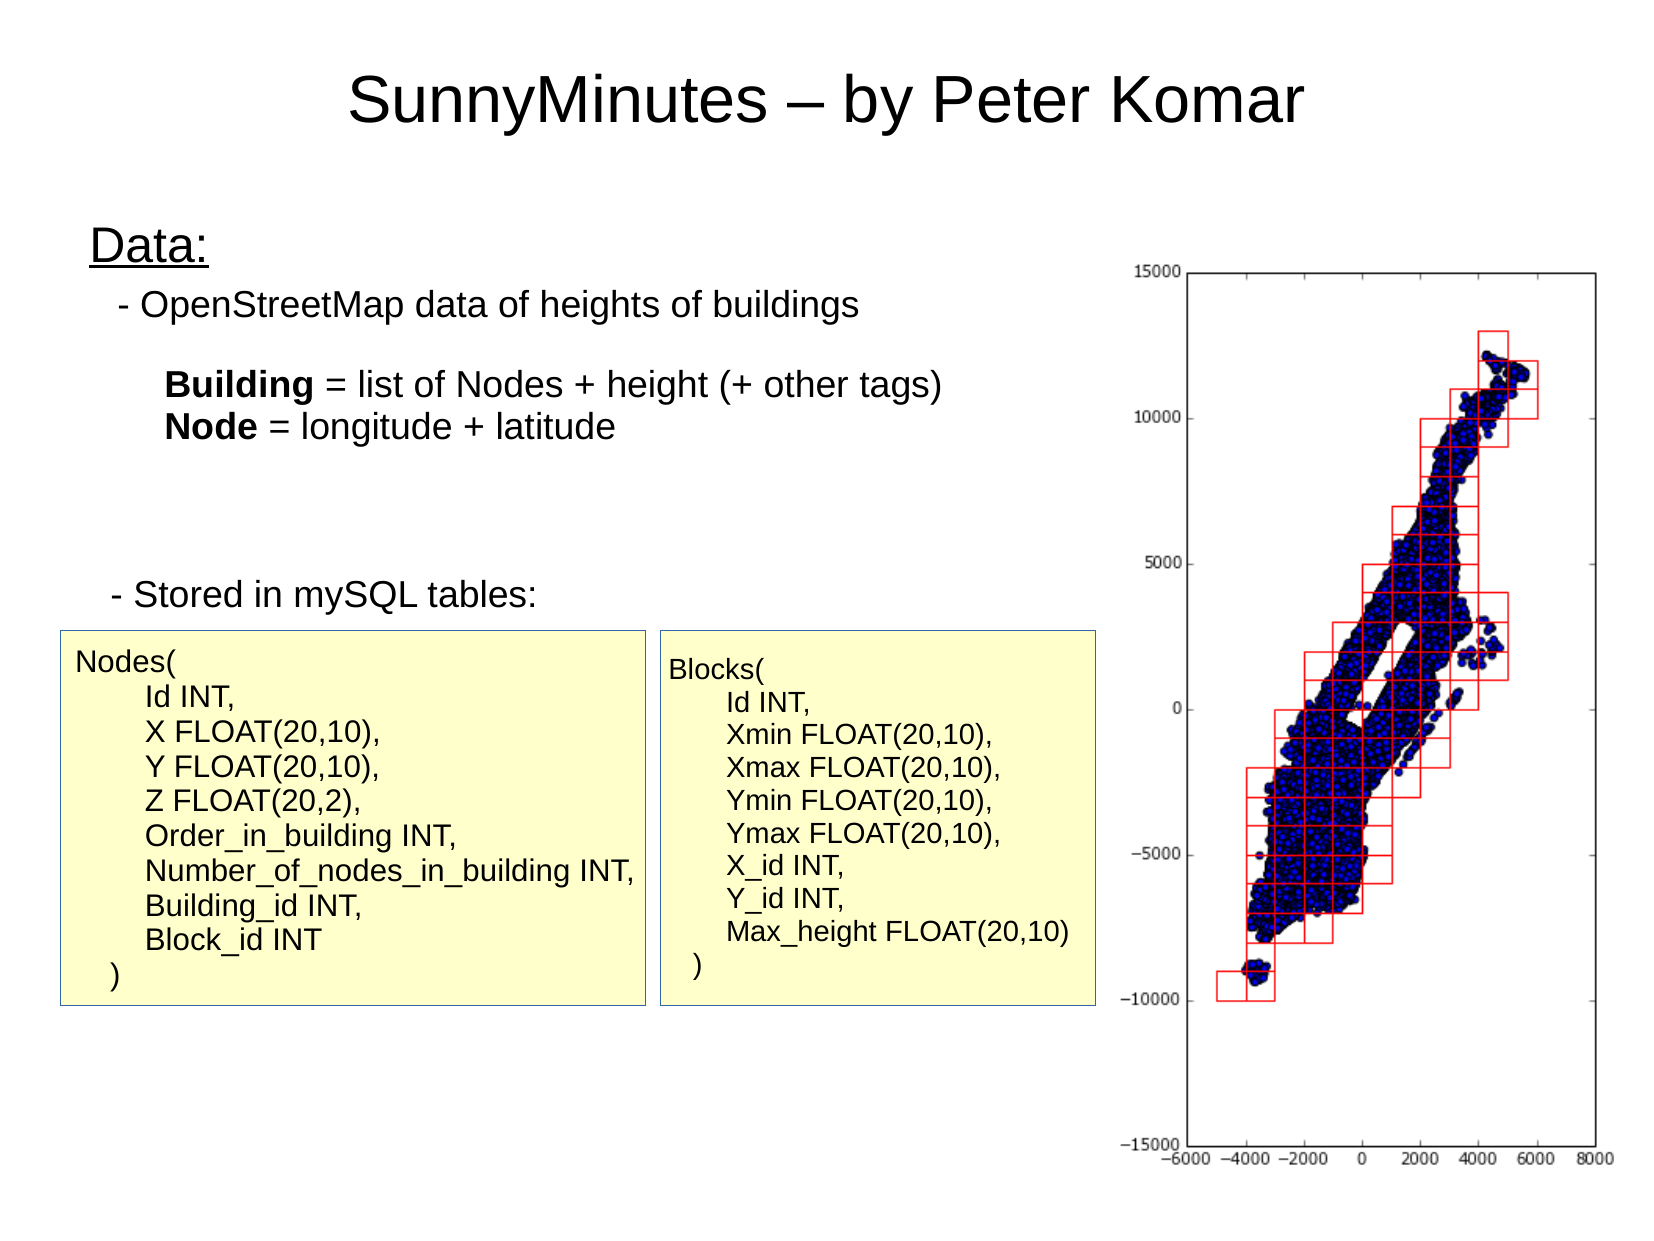

# SunnyMinutes – by Peter Komar
Data:
 - OpenStreetMap data of heights of buildings
	Building = list of Nodes + height (+ other tags)
	Node = longitude + latitude
 - Stored in mySQL tables:
Nodes(
 Id INT,
 X FLOAT(20,10),
 Y FLOAT(20,10),
 Z FLOAT(20,2),
 Order_in_building INT,
 Number_of_nodes_in_building INT,
 Building_id INT,
 Block_id INT
 )
 Blocks(
 Id INT,
 Xmin FLOAT(20,10),
 Xmax FLOAT(20,10),
 Ymin FLOAT(20,10),
 Ymax FLOAT(20,10),
 X_id INT,
 Y_id INT,
 Max_height FLOAT(20,10)
 )